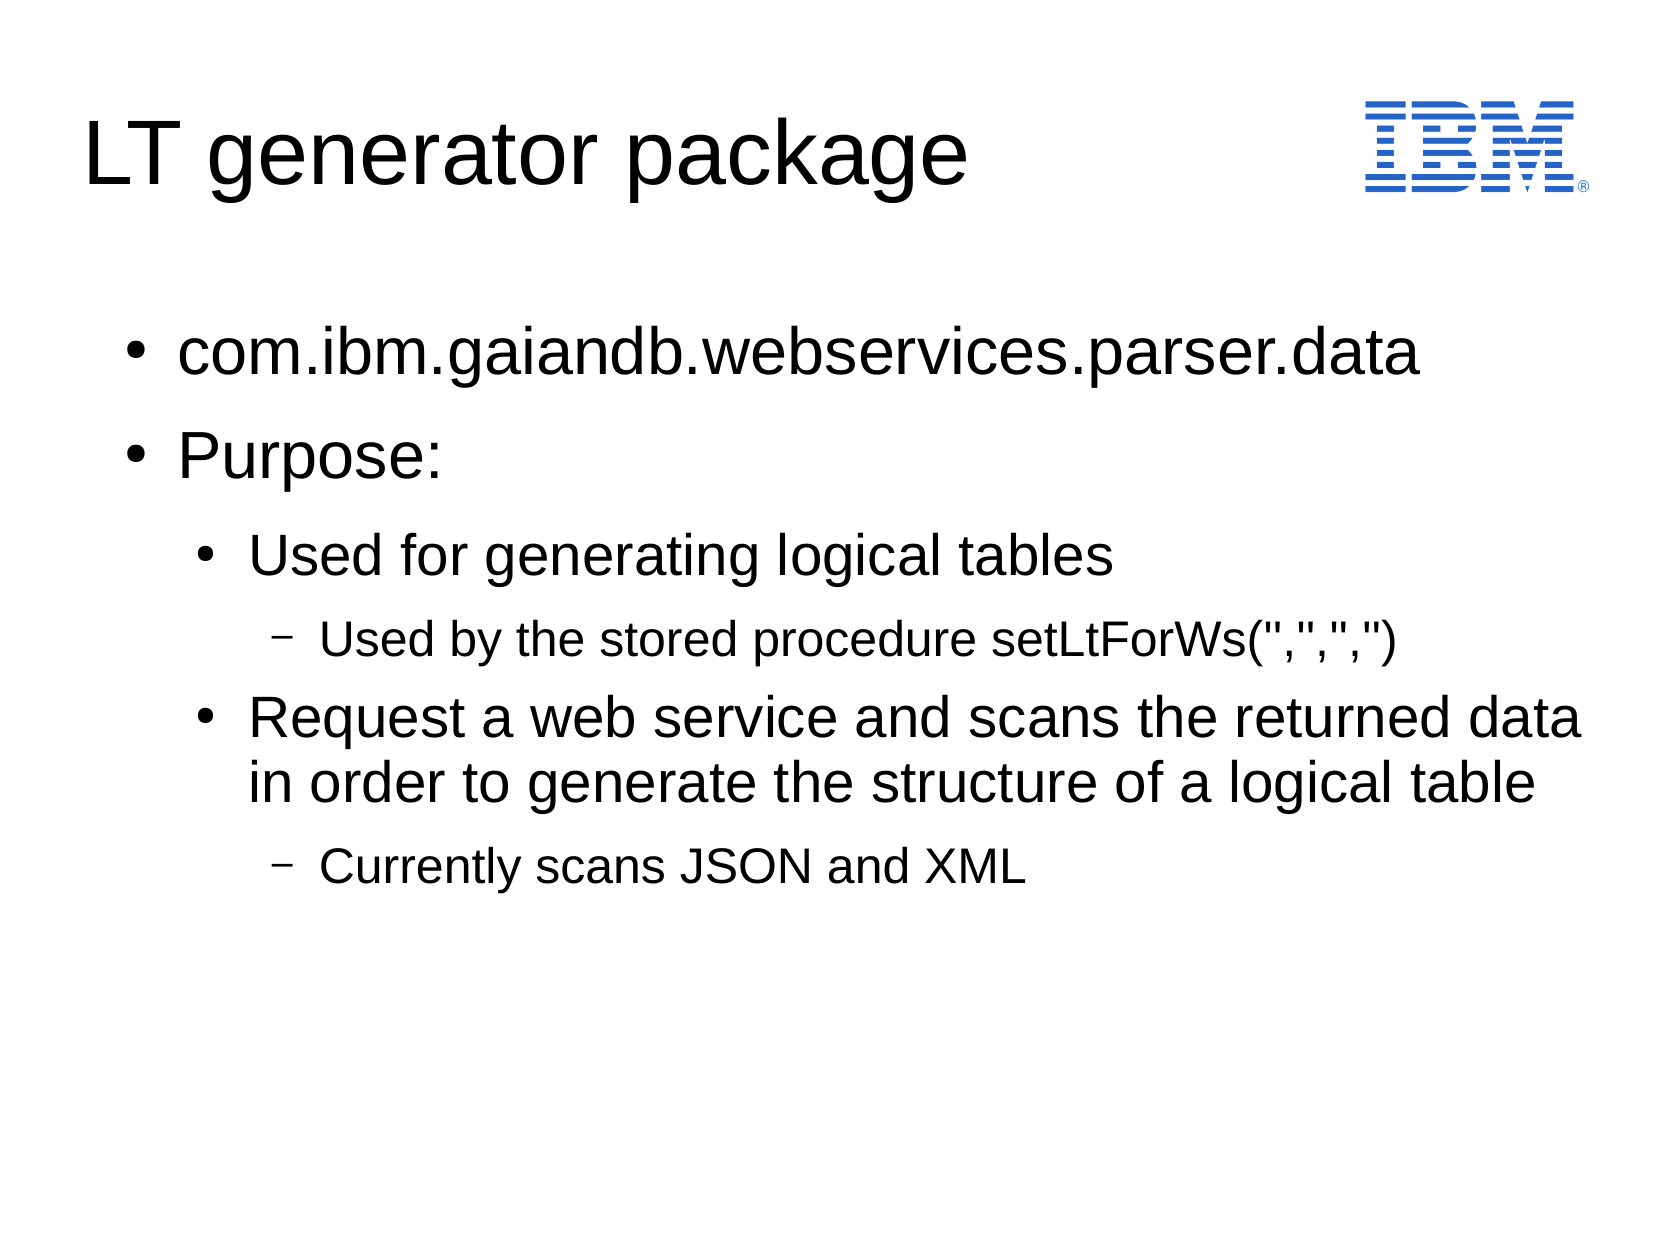

# LT generator package
com.ibm.gaiandb.webservices.parser.data
Purpose:
Used for generating logical tables
Used by the stored procedure setLtForWs('','','','')
Request a web service and scans the returned data in order to generate the structure of a logical table
Currently scans JSON and XML